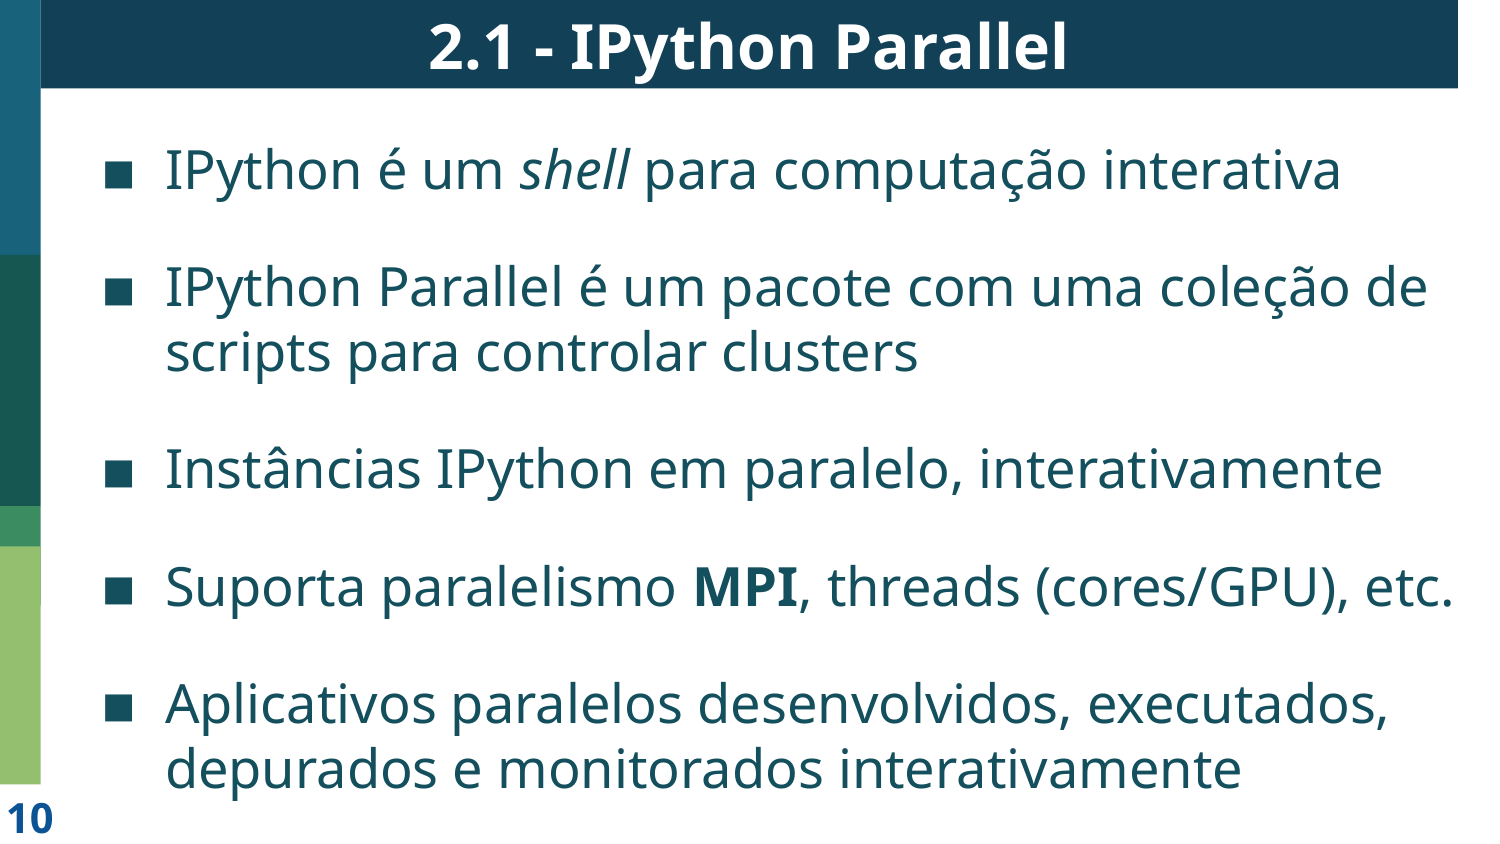

# 2.1 - IPython Parallel
IPython é um shell para computação interativa
IPython Parallel é um pacote com uma coleção de scripts para controlar clusters
Instâncias IPython em paralelo, interativamente
Suporta paralelismo MPI, threads (cores/GPU), etc.
Aplicativos paralelos desenvolvidos, executados, depurados e monitorados interativamente